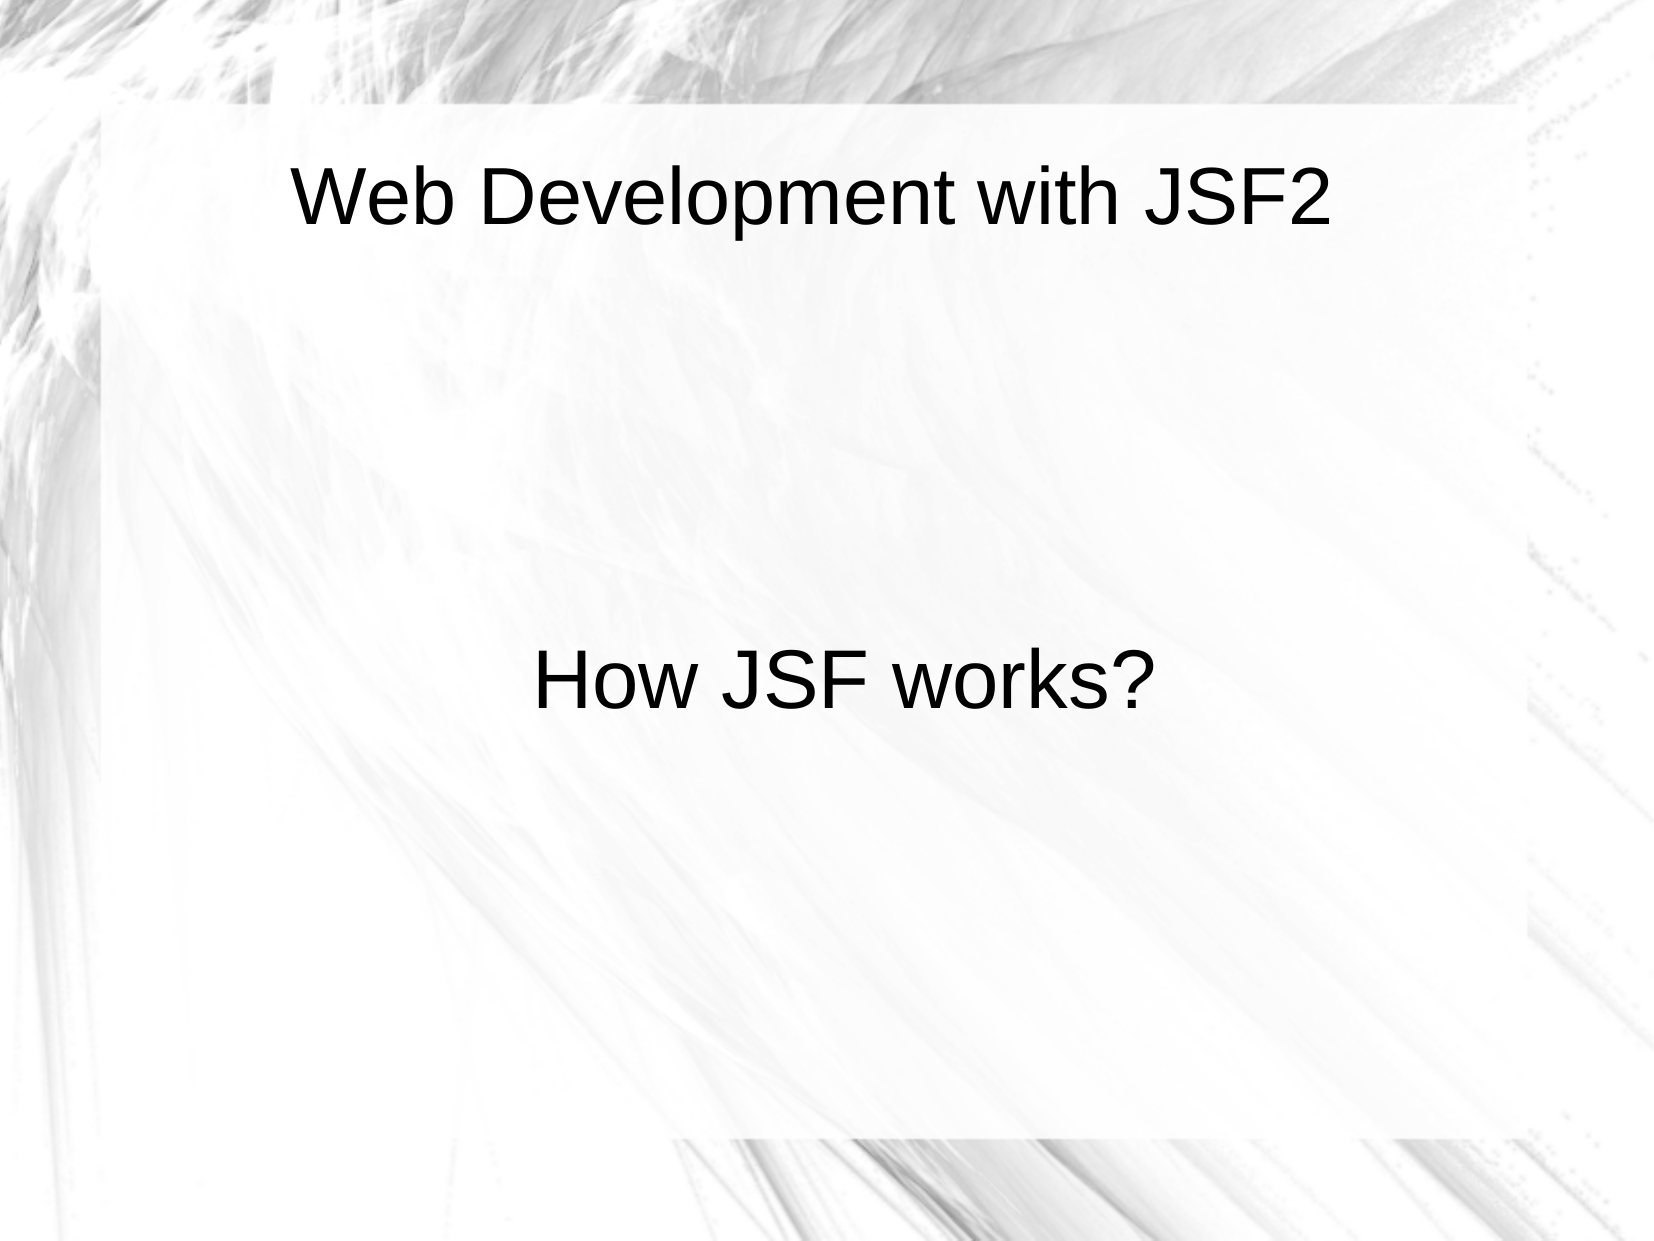

# Web Development with JSF2
How JSF works?